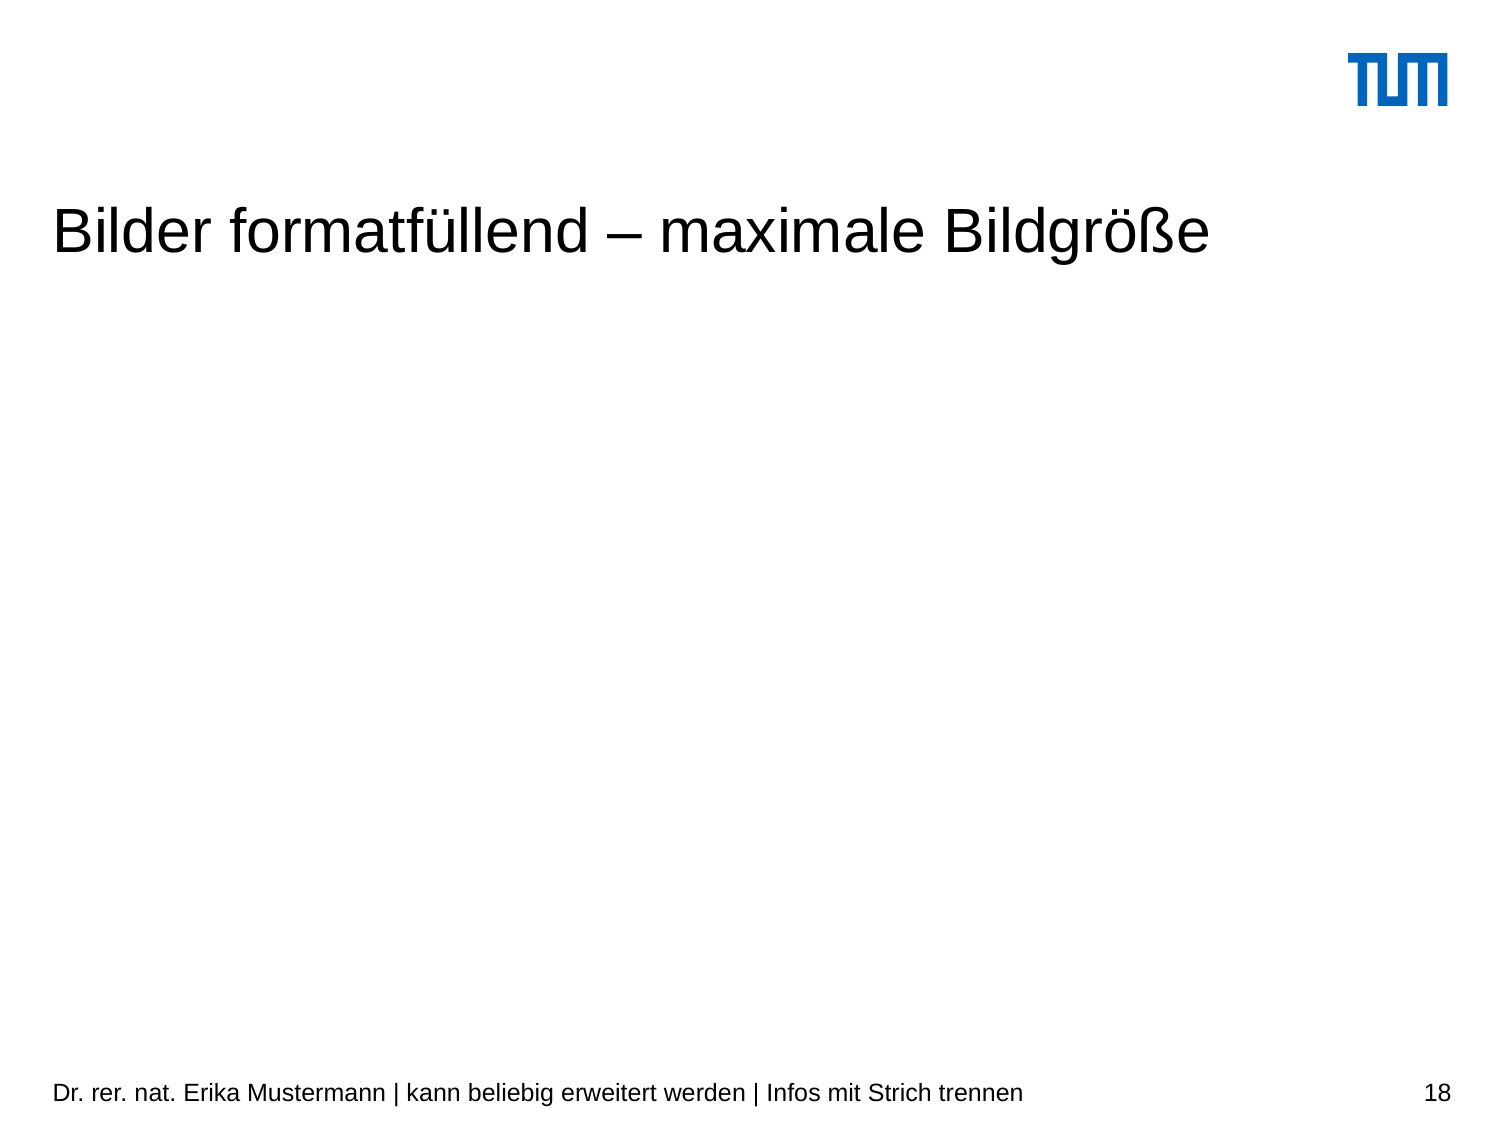

# Bilder formatfüllend – maximale Bildgröße
Dr. rer. nat. Erika Mustermann | kann beliebig erweitert werden | Infos mit Strich trennen
18